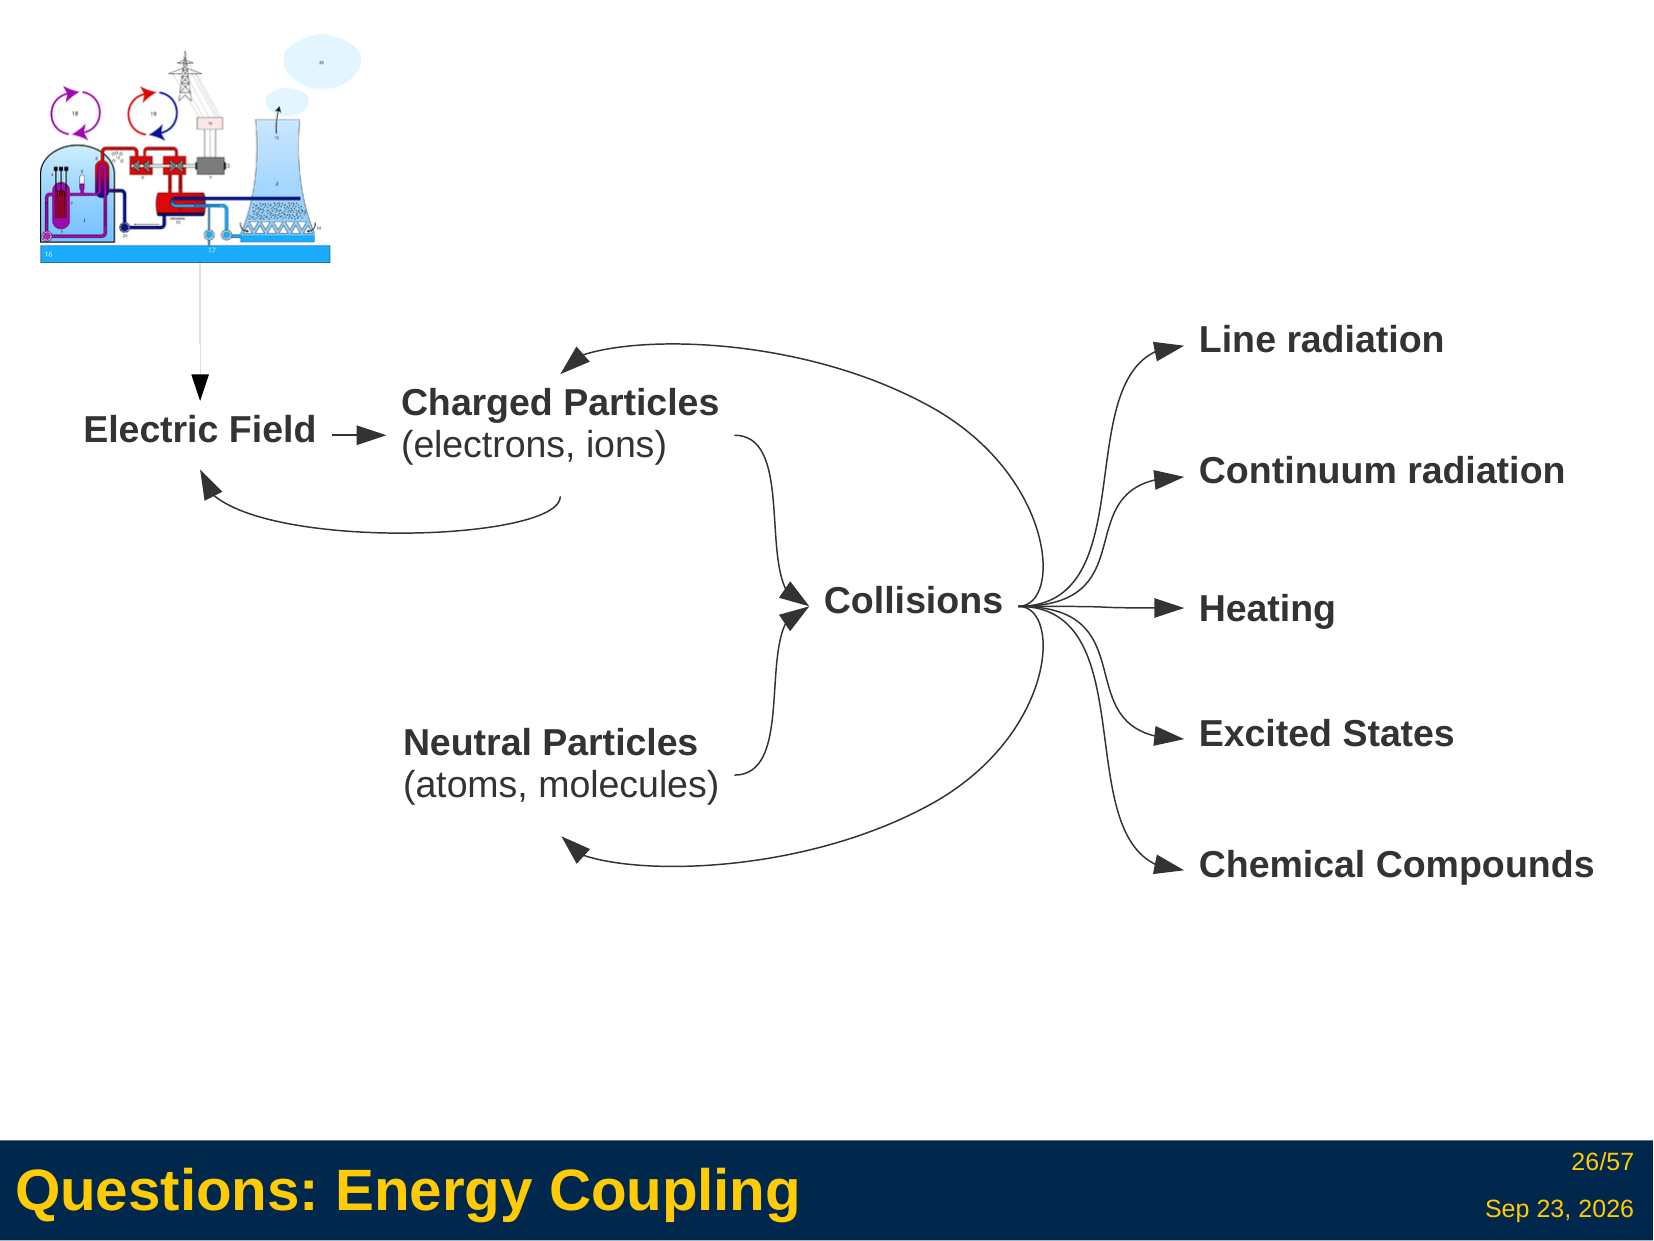

Line radiation
Charged Particles
(electrons, ions)
Electric Field
Continuum radiation
Collisions
Heating
Excited States
Neutral Particles
(atoms, molecules)
Chemical Compounds
# Questions: Energy Coupling
26